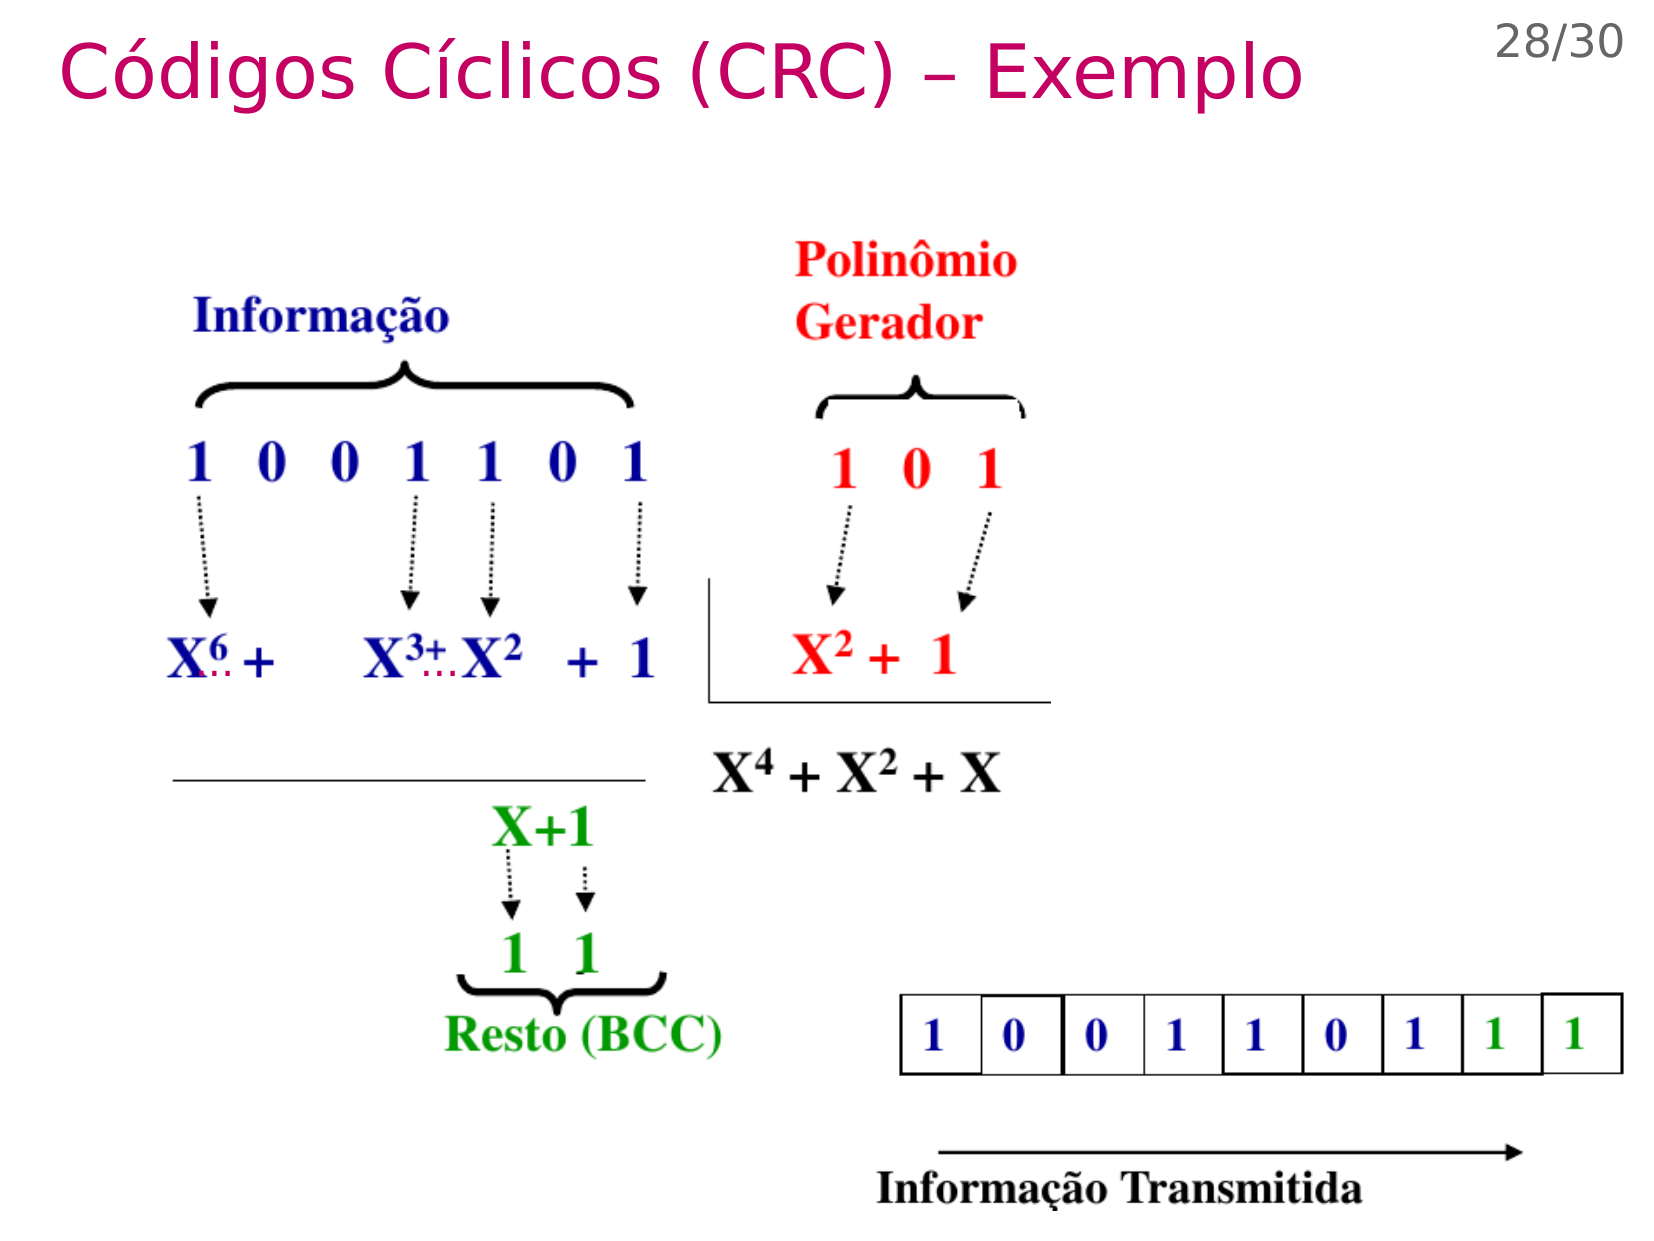

28
# Códigos Cíclicos (CRC) – Exemplo
...
...